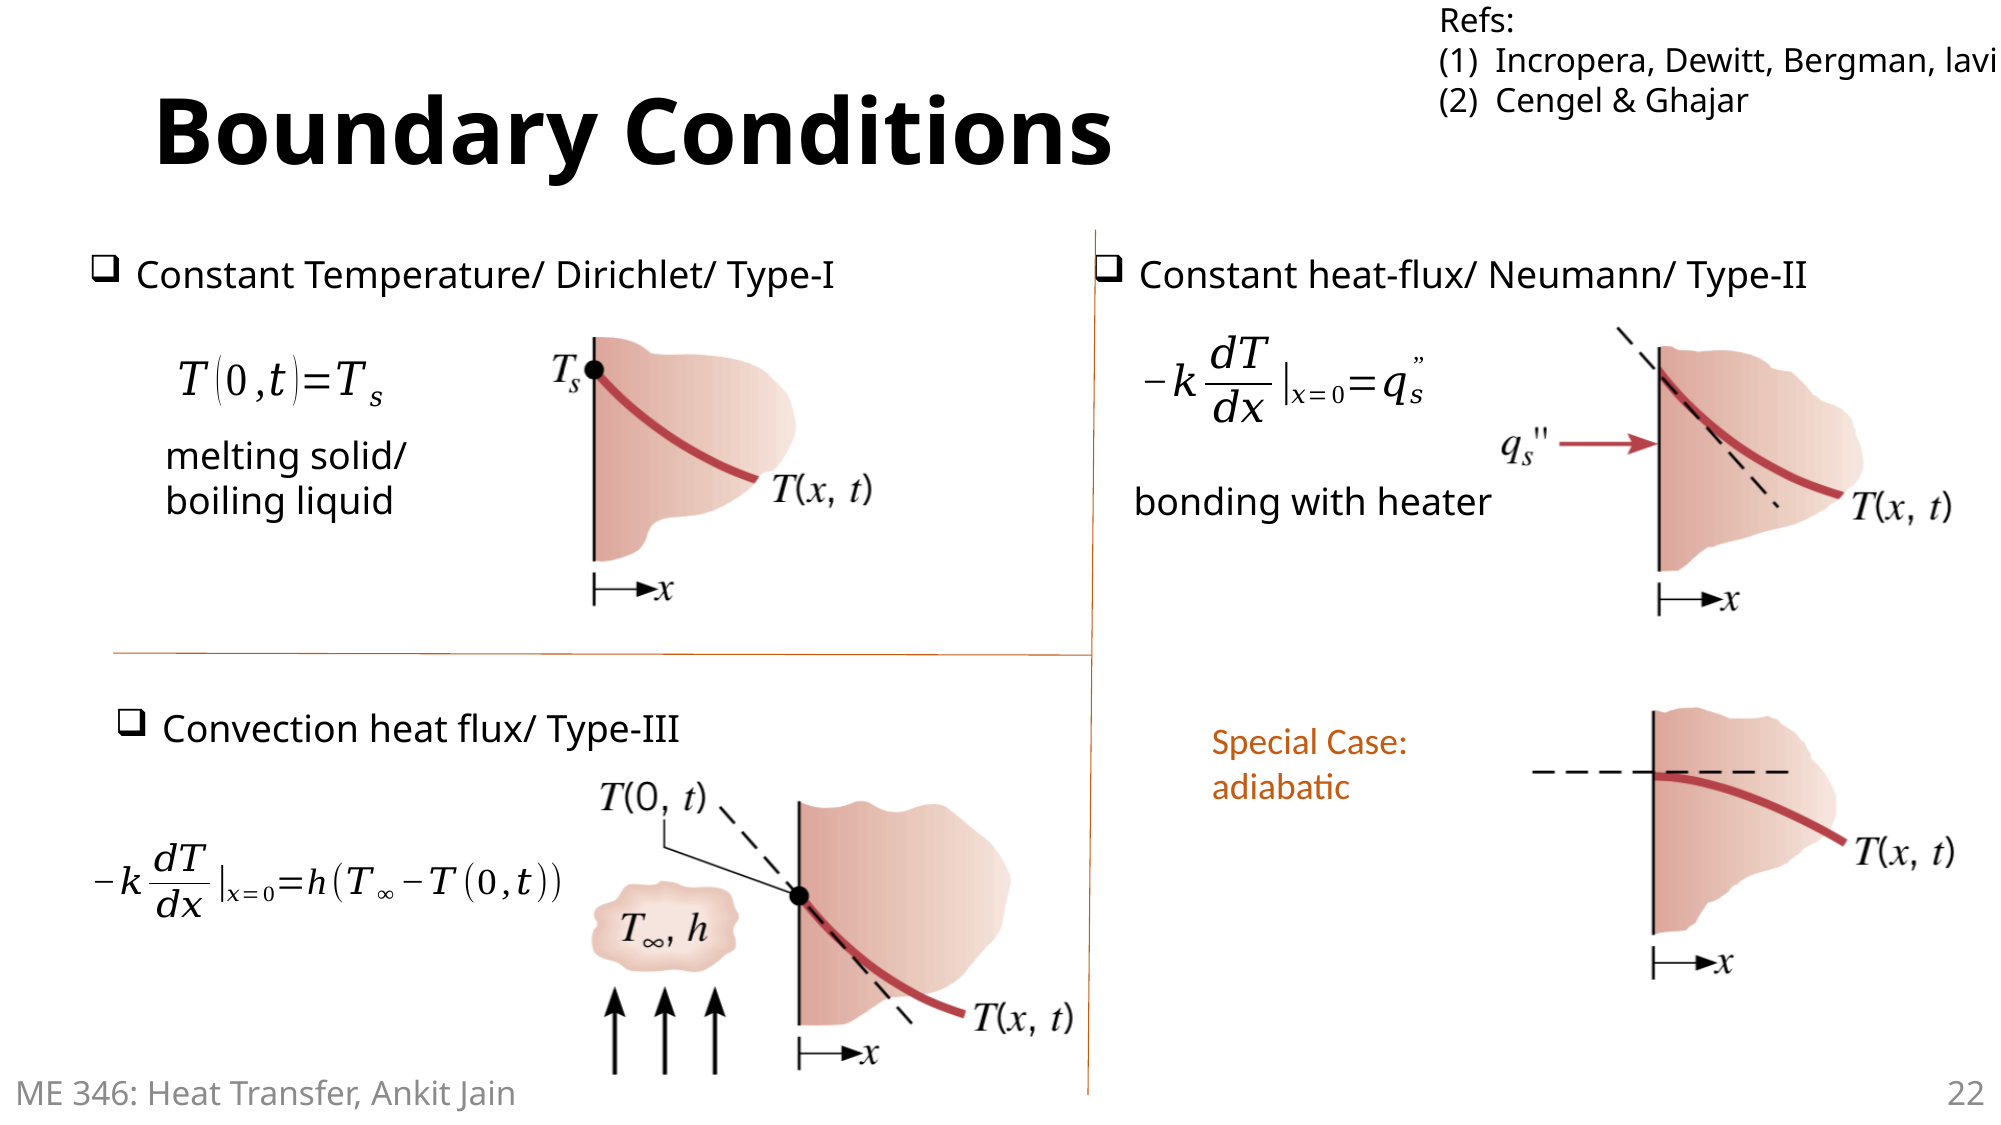

Refs:
Incropera, Dewitt, Bergman, lavine
Cengel & Ghajar
# Boundary Conditions
Constant Temperature/ Dirichlet/ Type-I
Constant heat-flux/ Neumann/ Type-II
melting solid/
boiling liquid
bonding with heater
Convection heat flux/ Type-III
Special Case:
adiabatic
ME 346: Heat Transfer, Ankit Jain
22